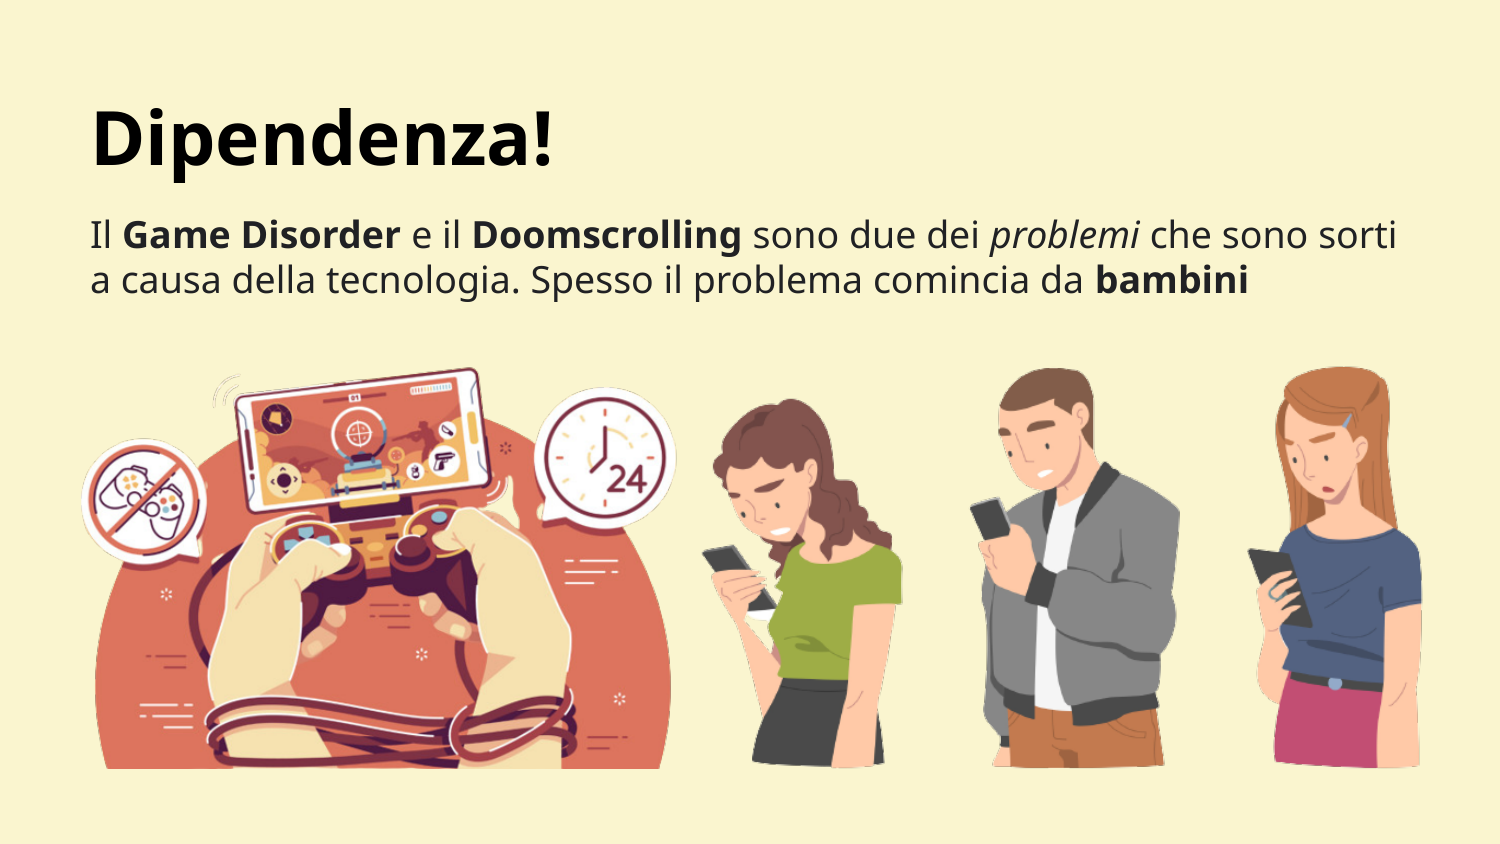

# Dipendenza!
Il Game Disorder e il Doomscrolling sono due dei problemi che sono sorti a causa della tecnologia. Spesso il problema comincia da bambini